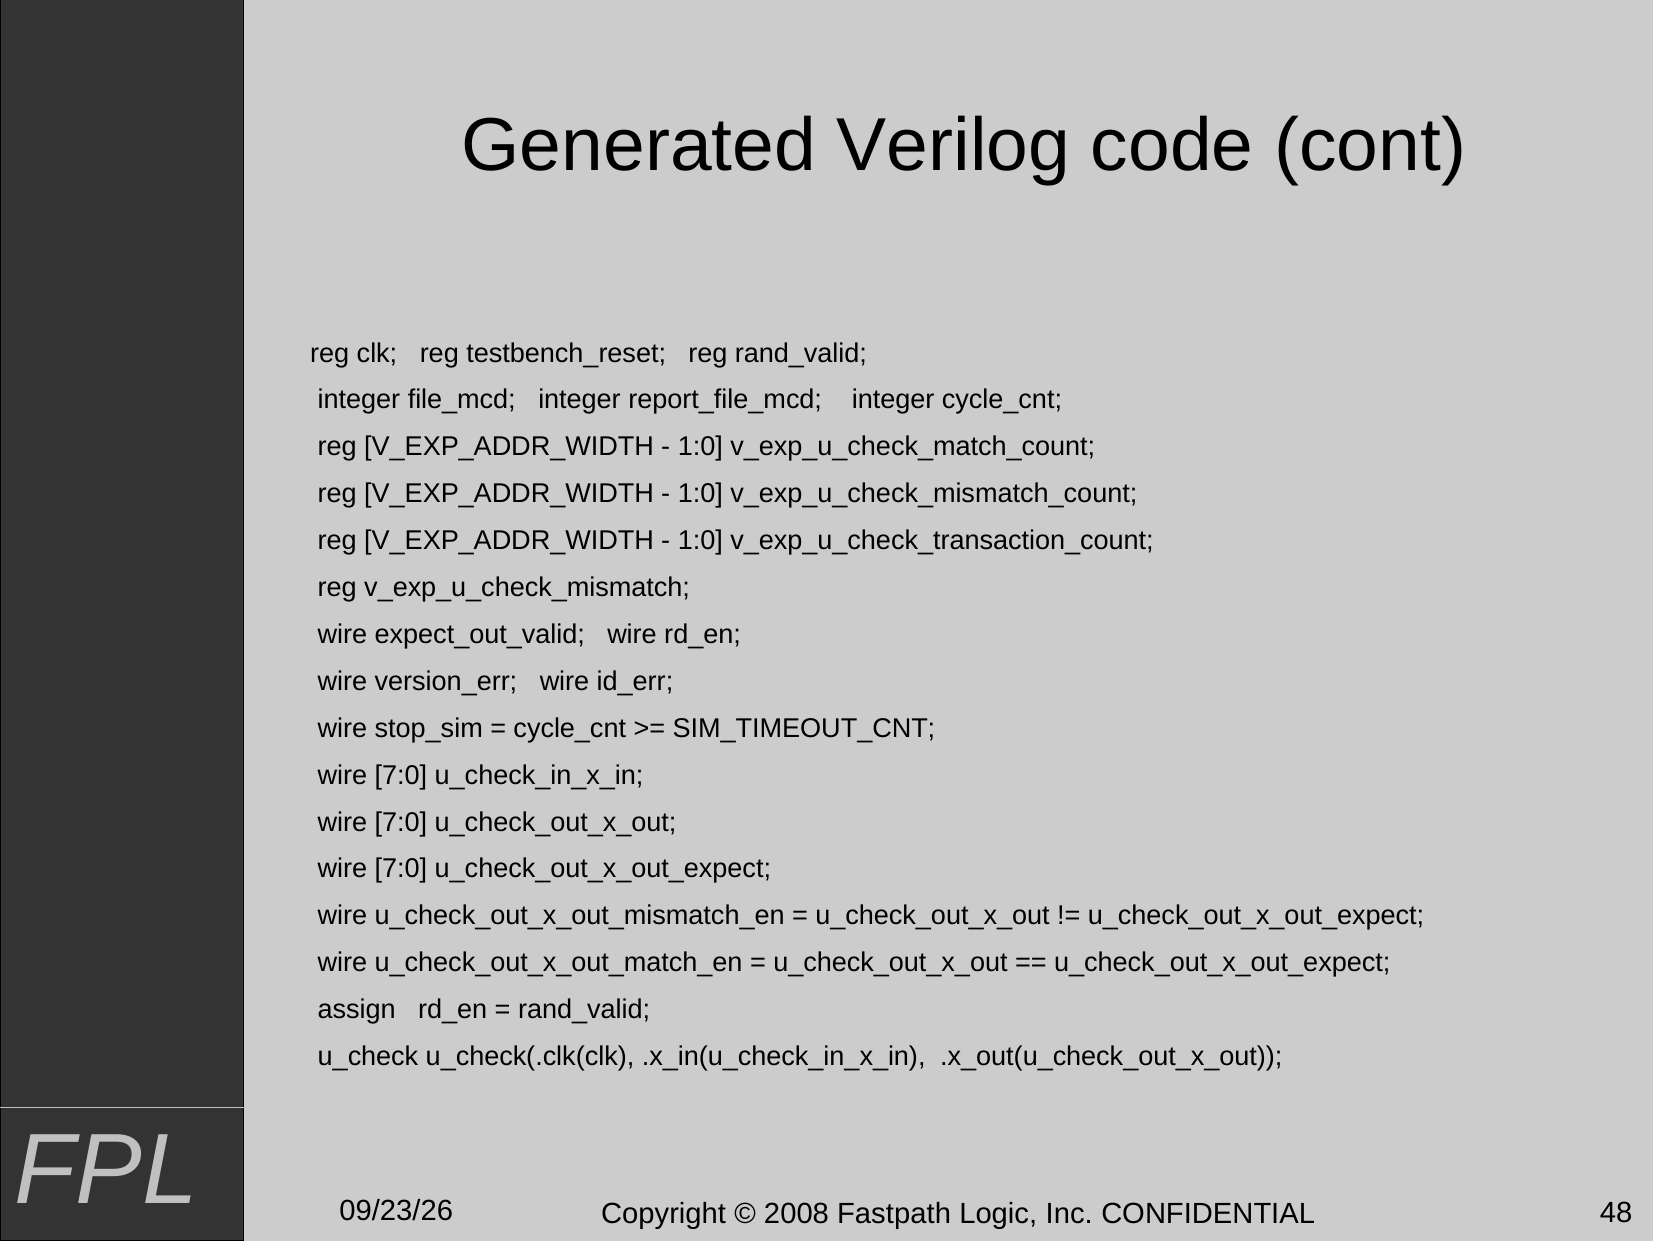

# Generated Verilog code (cont)
 reg clk; reg testbench_reset; reg rand_valid;
 integer file_mcd; integer report_file_mcd; integer cycle_cnt;
 reg [V_EXP_ADDR_WIDTH - 1:0] v_exp_u_check_match_count;
 reg [V_EXP_ADDR_WIDTH - 1:0] v_exp_u_check_mismatch_count;
 reg [V_EXP_ADDR_WIDTH - 1:0] v_exp_u_check_transaction_count;
 reg v_exp_u_check_mismatch;
 wire expect_out_valid; wire rd_en;
 wire version_err; wire id_err;
 wire stop_sim = cycle_cnt >= SIM_TIMEOUT_CNT;
 wire [7:0] u_check_in_x_in;
 wire [7:0] u_check_out_x_out;
 wire [7:0] u_check_out_x_out_expect;
 wire u_check_out_x_out_mismatch_en = u_check_out_x_out != u_check_out_x_out_expect;
 wire u_check_out_x_out_match_en = u_check_out_x_out == u_check_out_x_out_expect;
 assign rd_en = rand_valid;
 u_check u_check(.clk(clk), .x_in(u_check_in_x_in), .x_out(u_check_out_x_out));
48
© 2008 FASTPATH LOGIC INC.